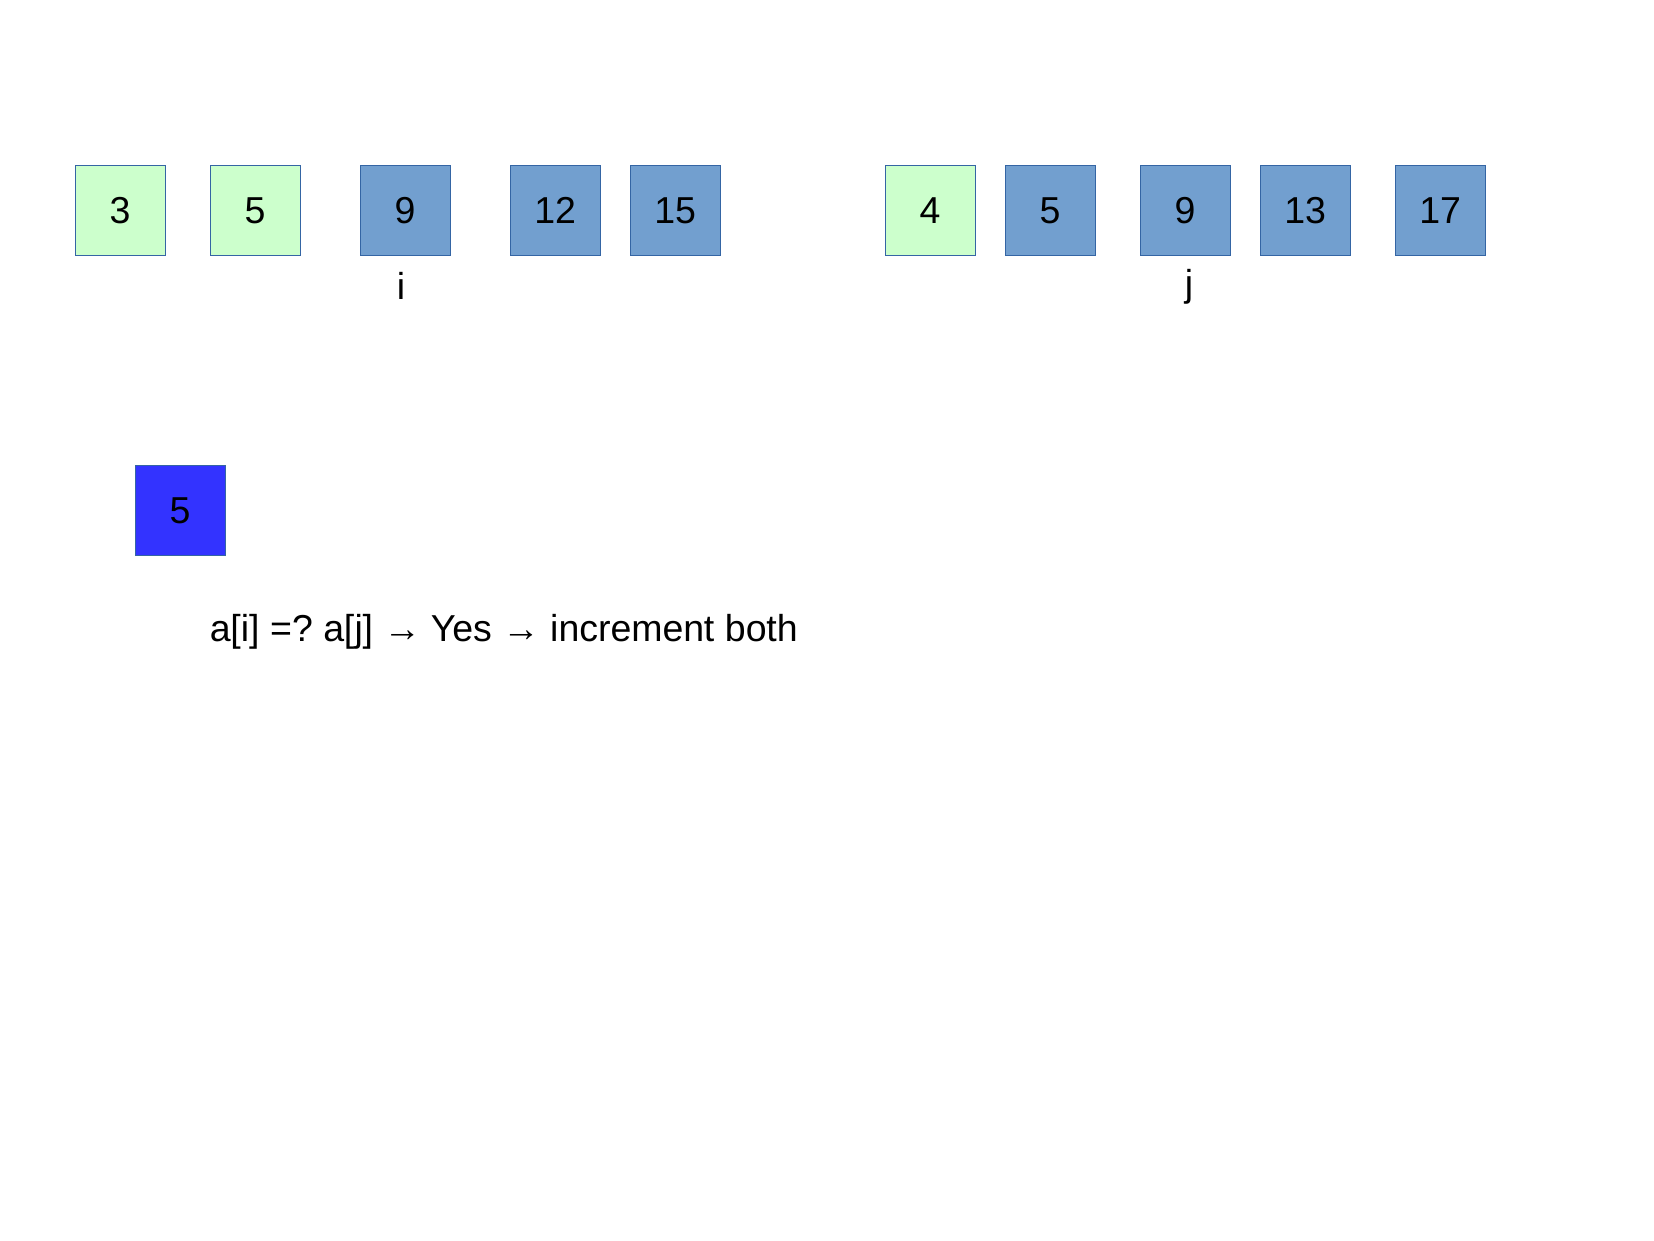

3
5
9
12
15
4
5
9
13
17
j
i
5
a[i] =? a[j] → Yes → increment both